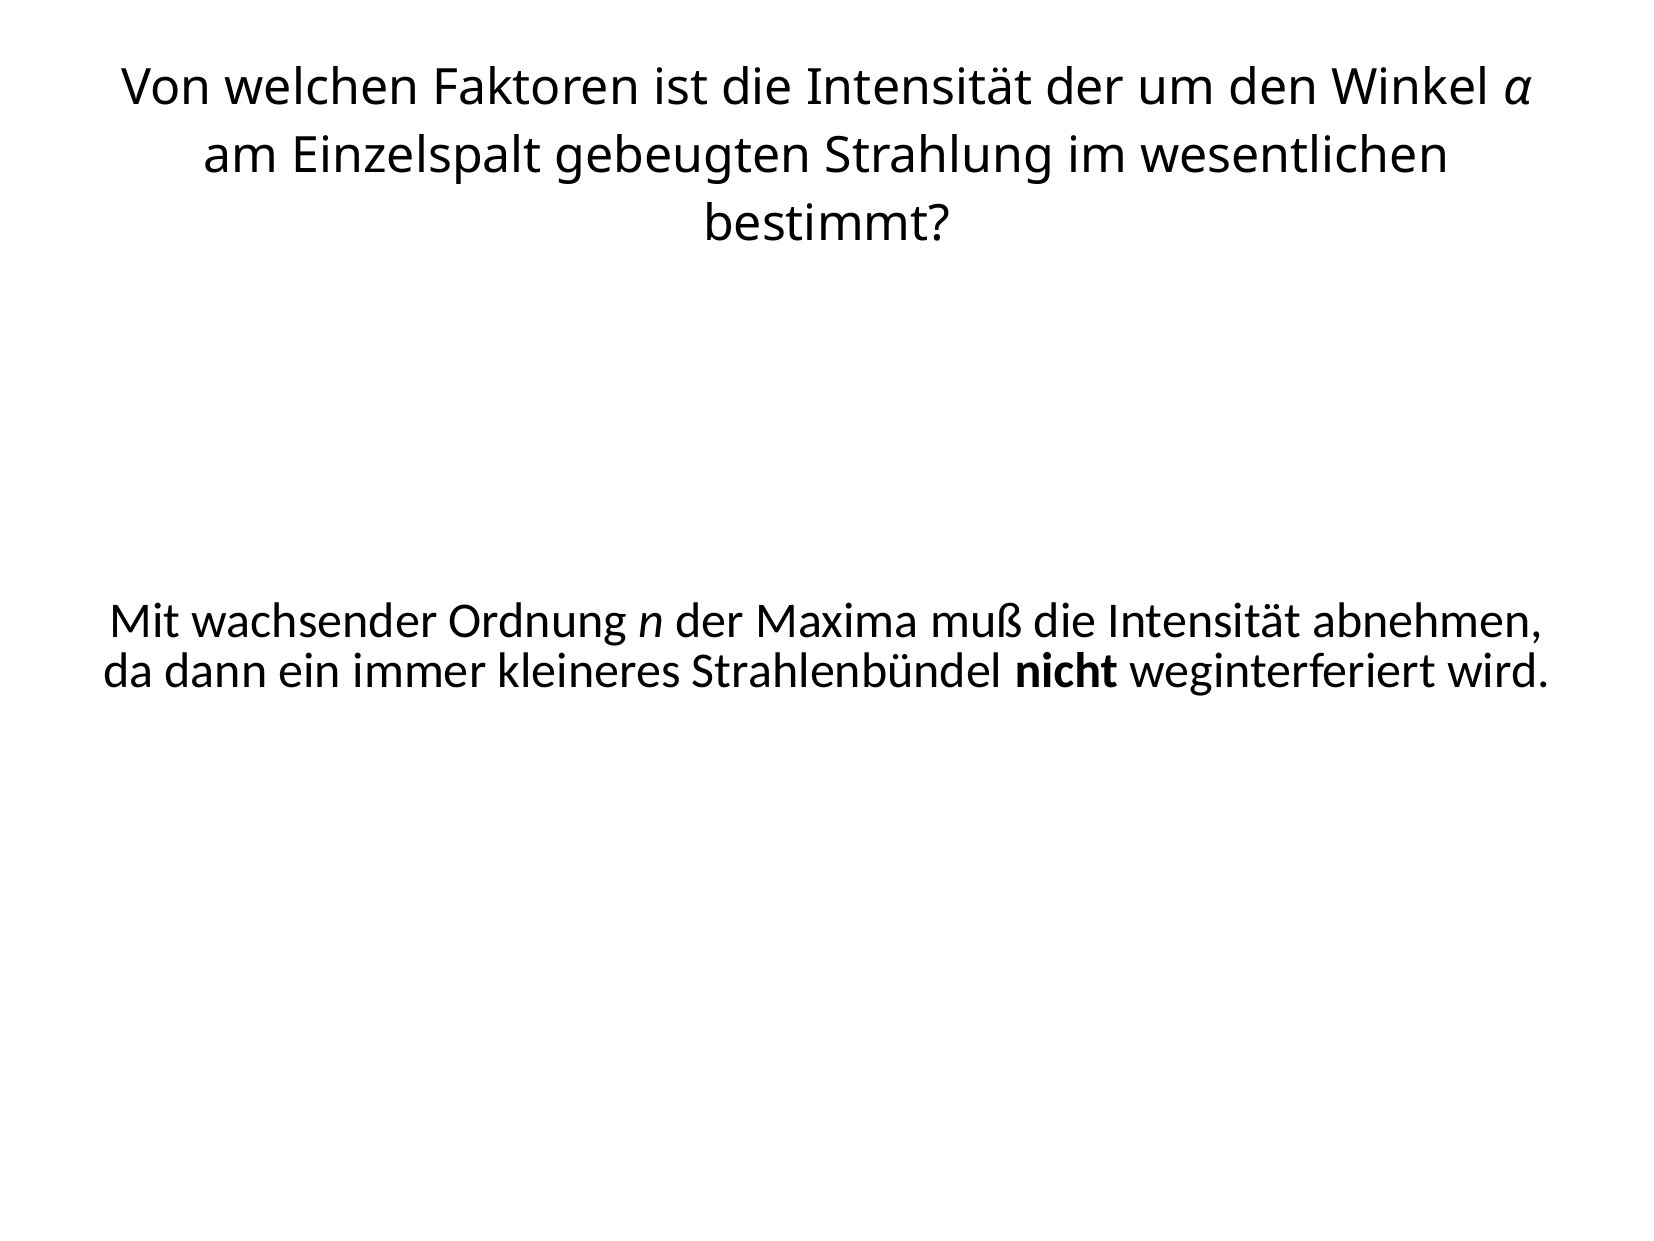

# Von welchen Faktoren ist die Intensität der um den Winkel α am Einzelspalt gebeugten Strahlung im wesentlichen bestimmt?
Mit wachsender Ordnung n der Maxima muß die Intensität abnehmen, da dann ein immer kleineres Strahlenbündel nicht weginterferiert wird.